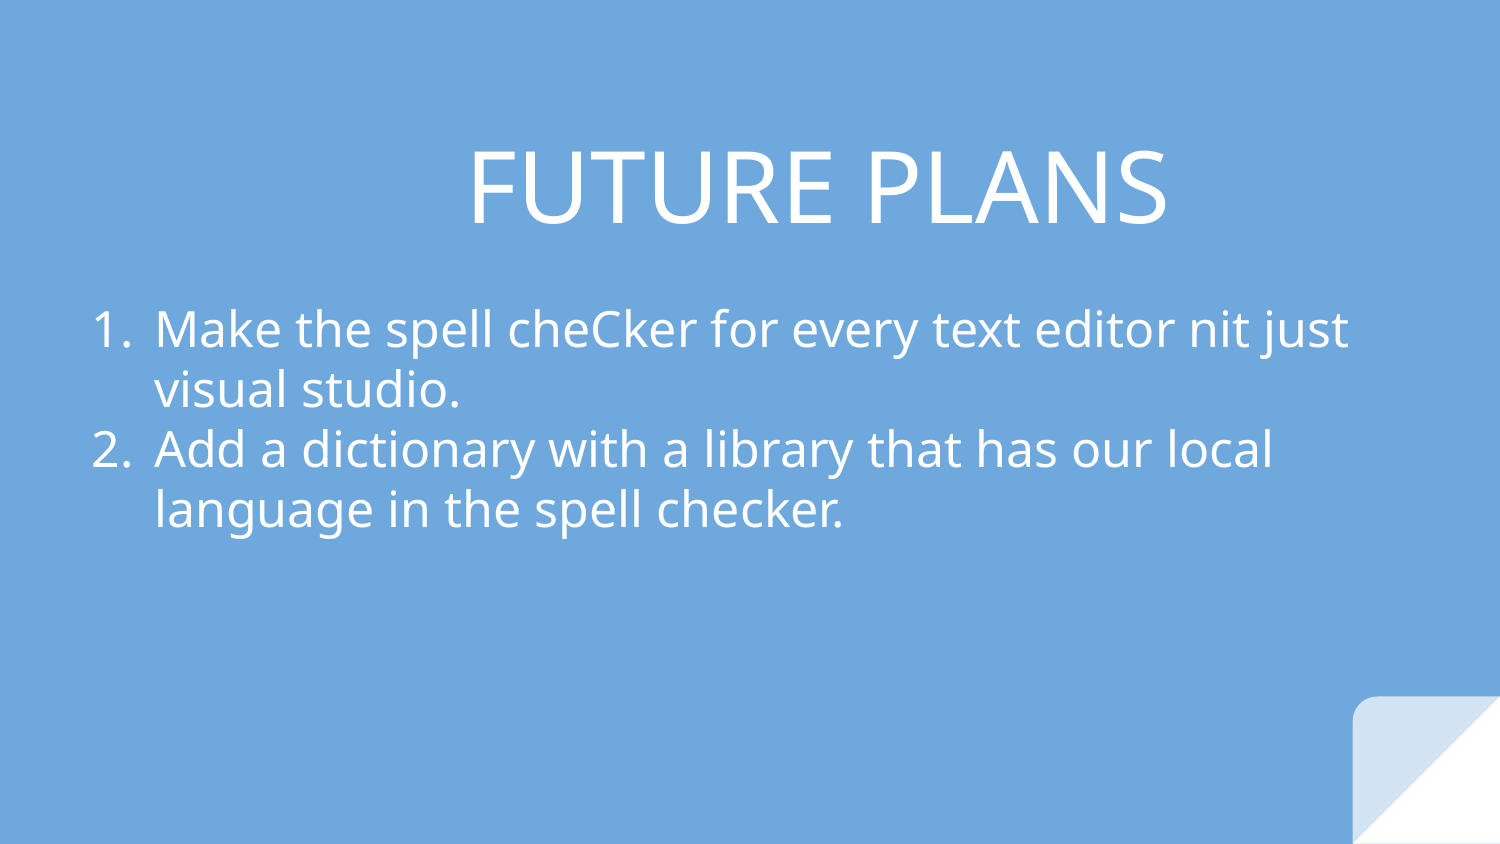

# FUTURE PLANS
Make the spell cheCker for every text editor nit just visual studio.
Add a dictionary with a library that has our local language in the spell checker.